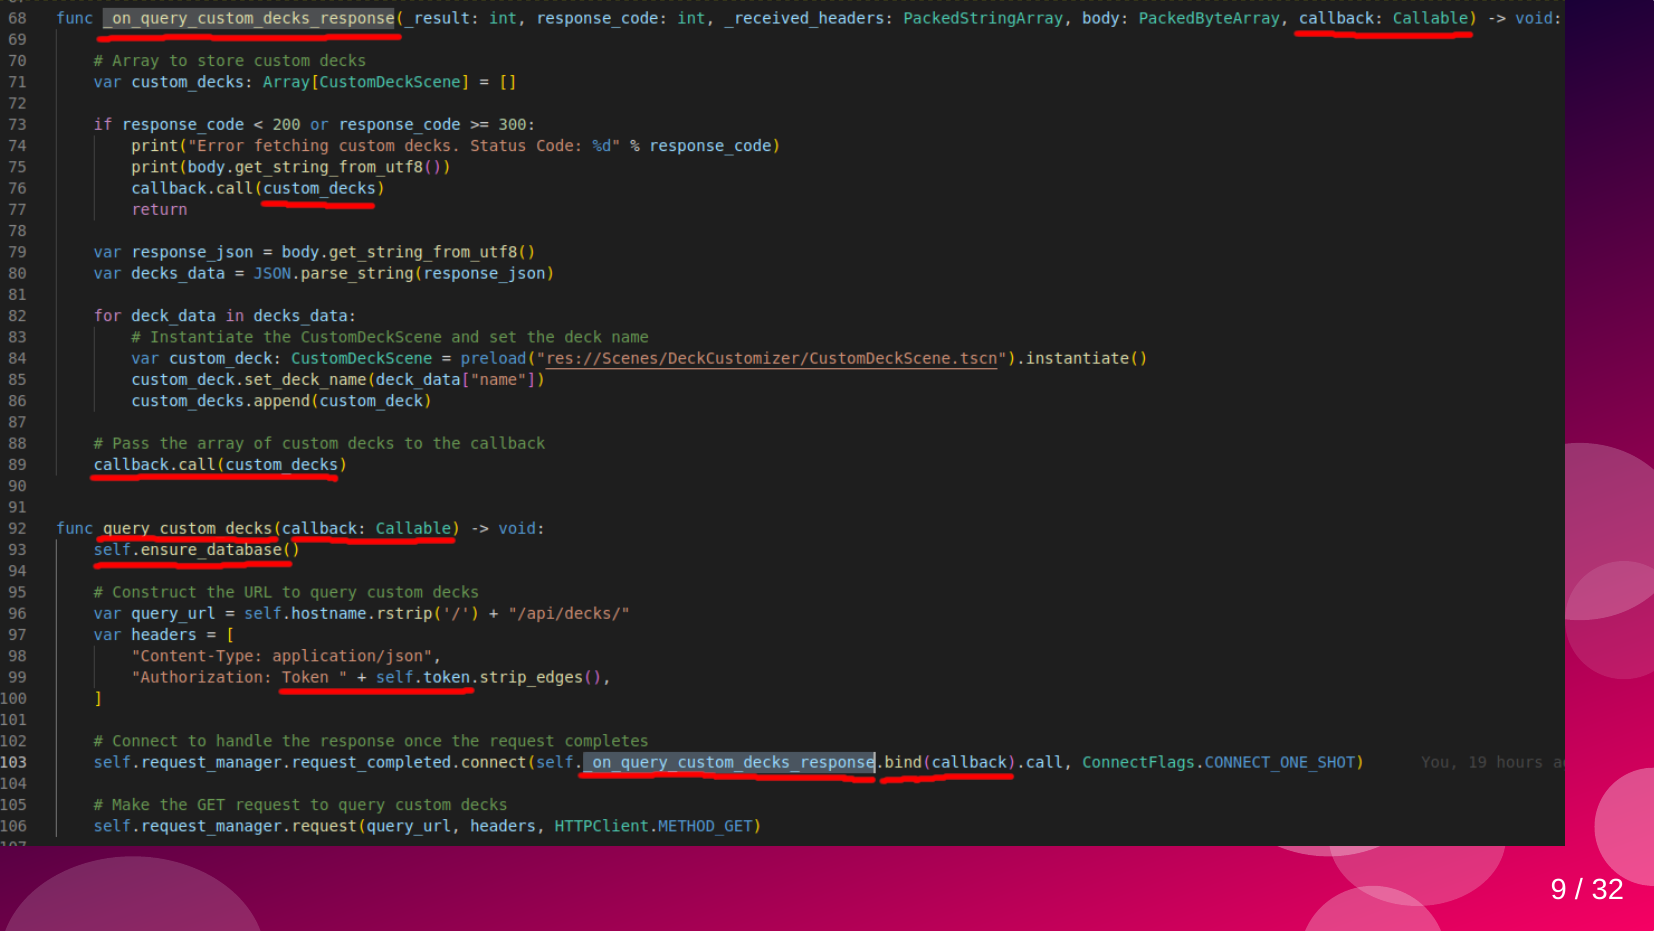

# Har vi løst noget?
Vidt forskellige krav til serveradministration
9